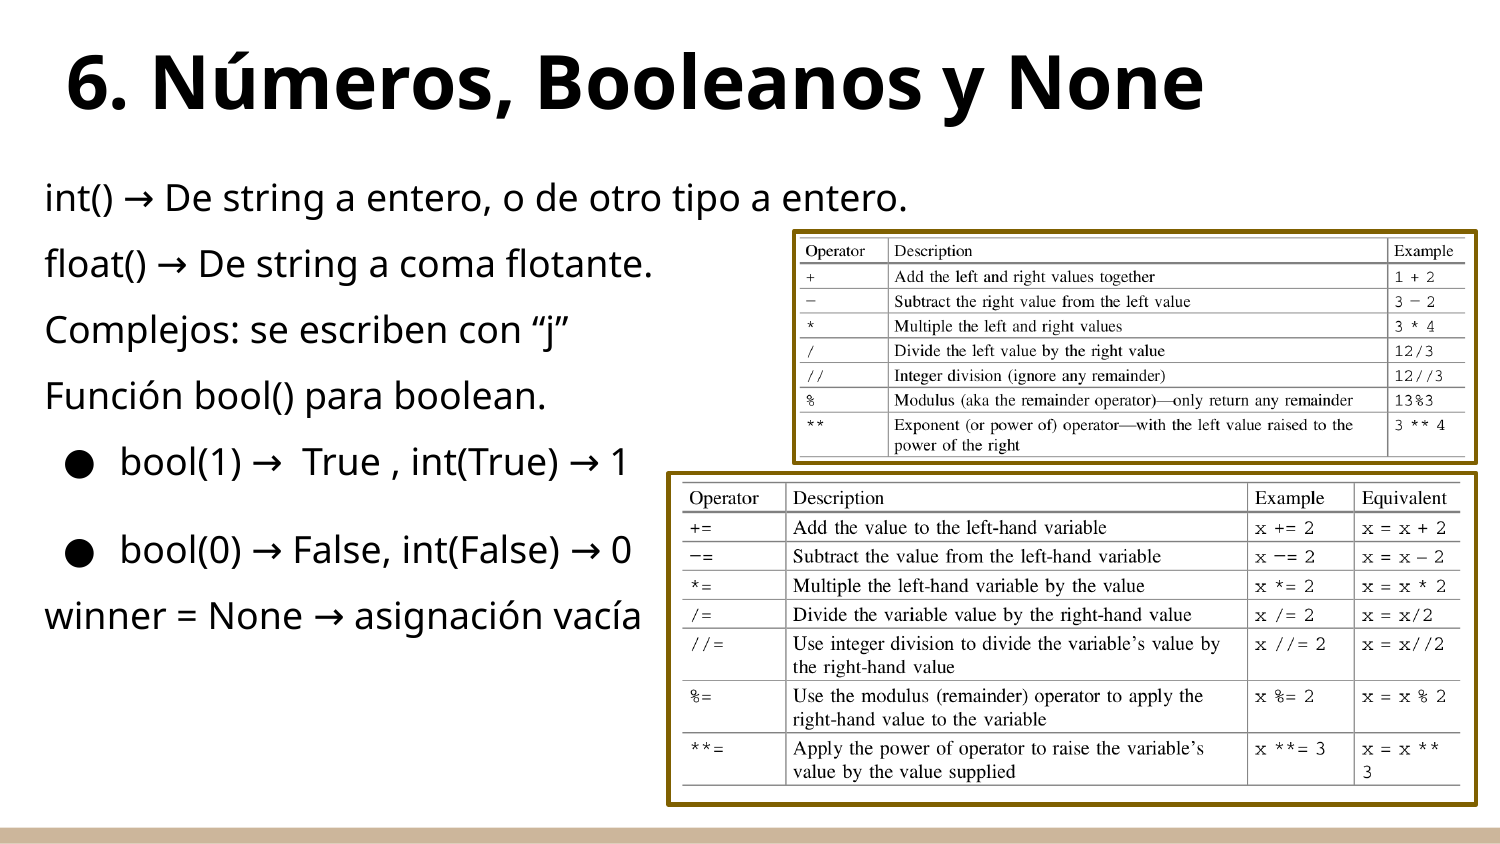

# 6. Números, Booleanos y None
int() → De string a entero, o de otro tipo a entero.
float() → De string a coma flotante.
Complejos: se escriben con “j”
Función bool() para boolean.
bool(1) → True , int(True) → 1
bool(0) → False, int(False) → 0
winner = None → asignación vacía